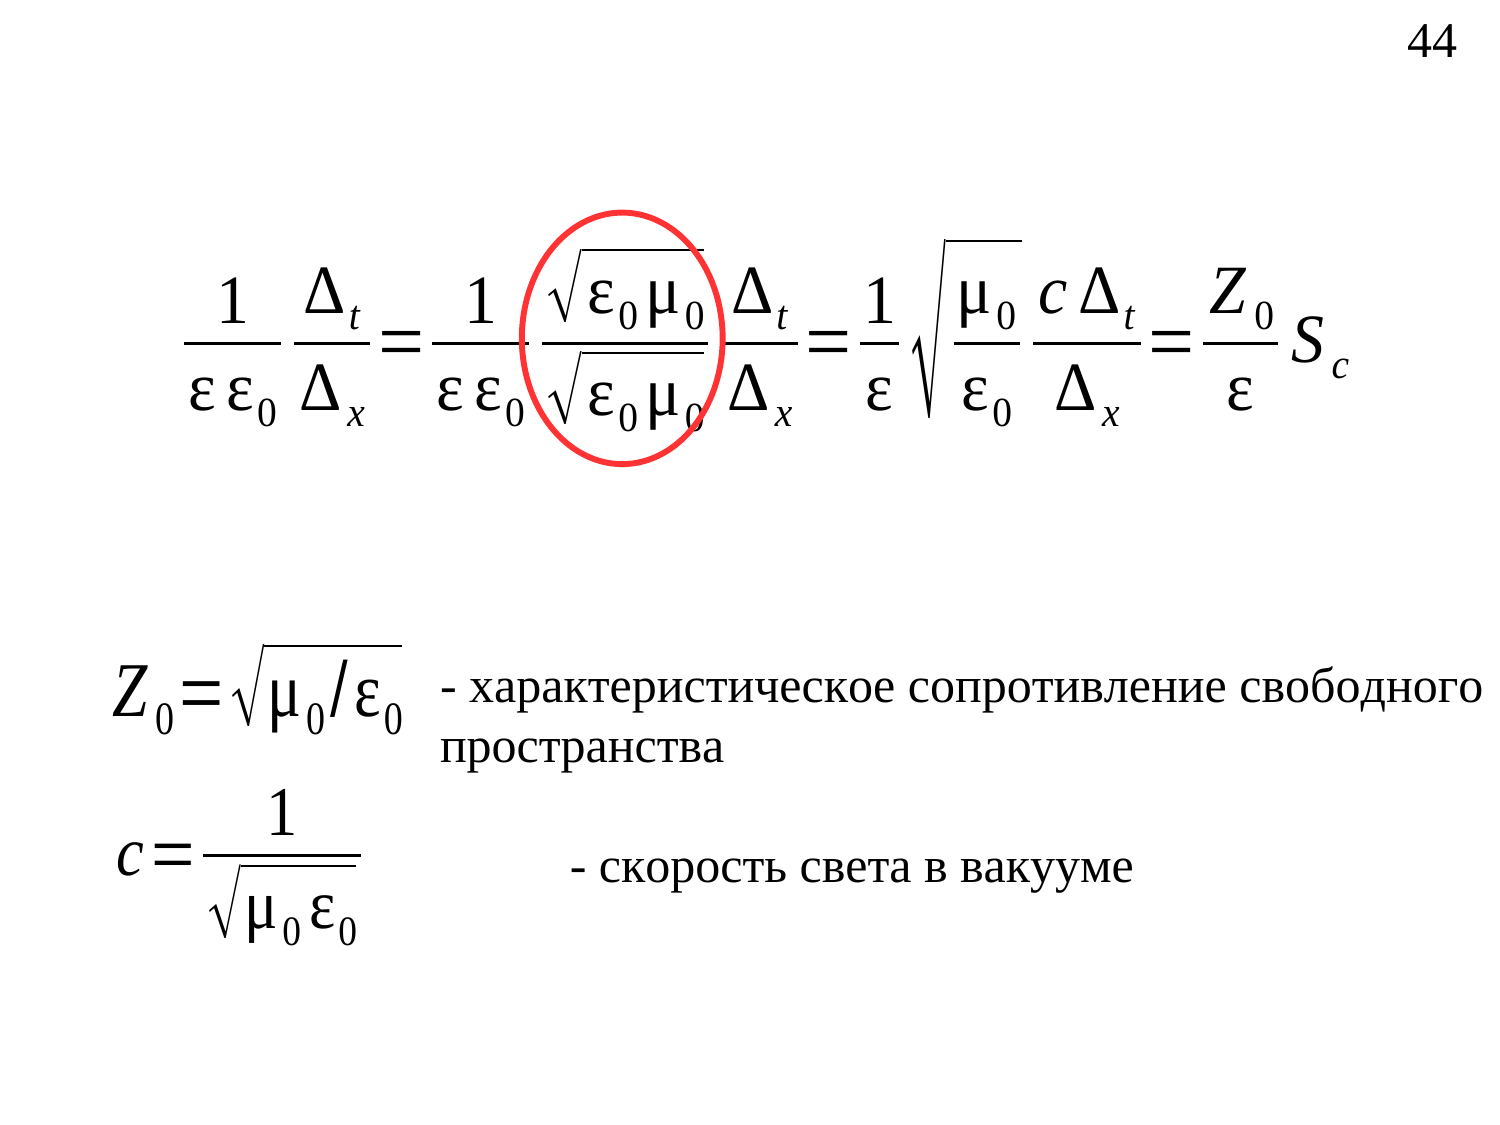

- характеристическое сопротивление свободного
пространства
- скорость света в вакууме